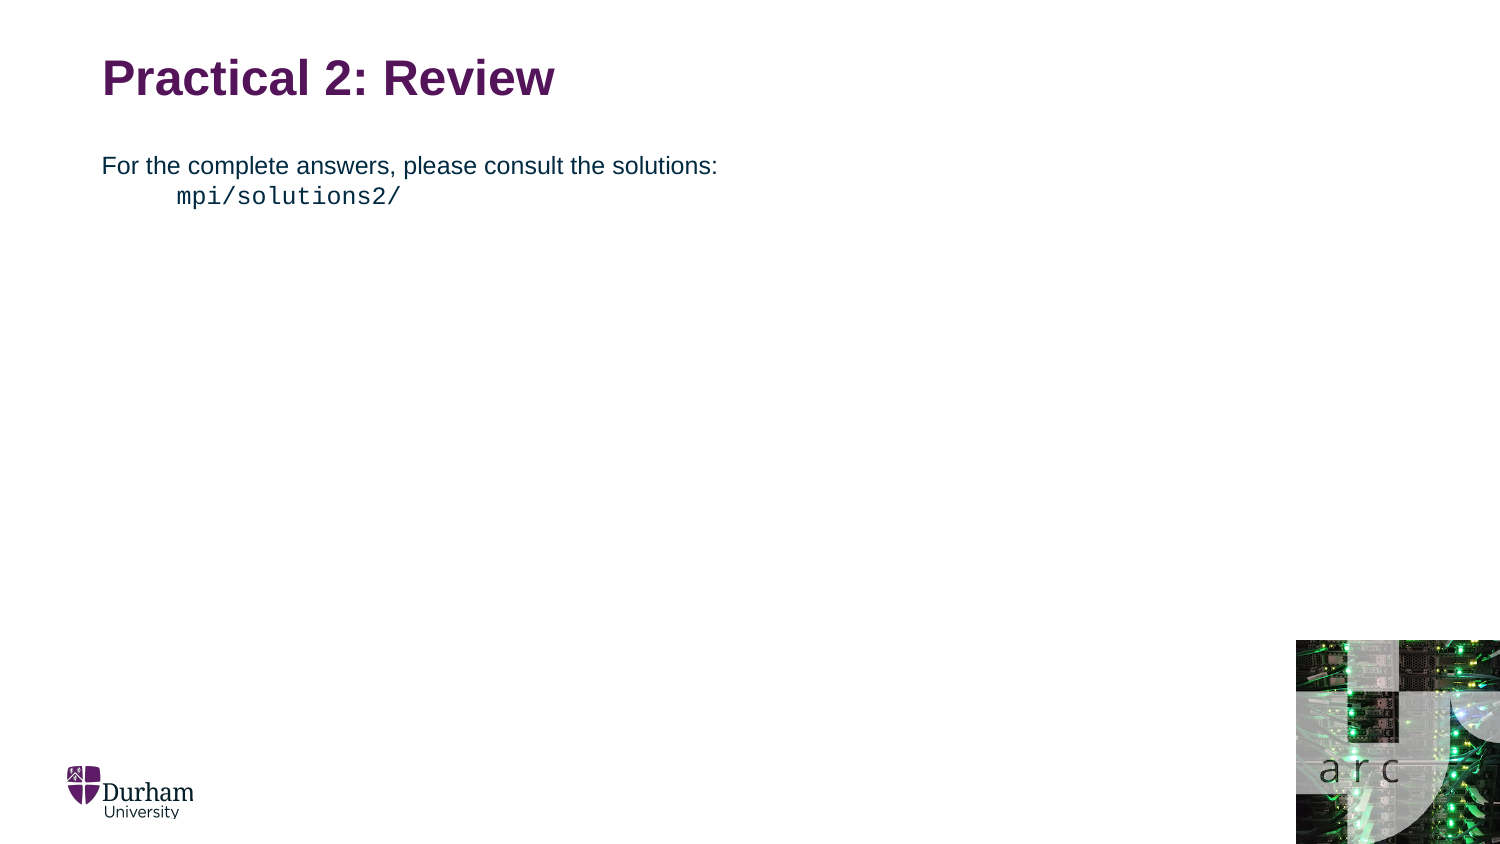

# Practical 2: Review
For the complete answers, please consult the solutions:
mpi/solutions2/